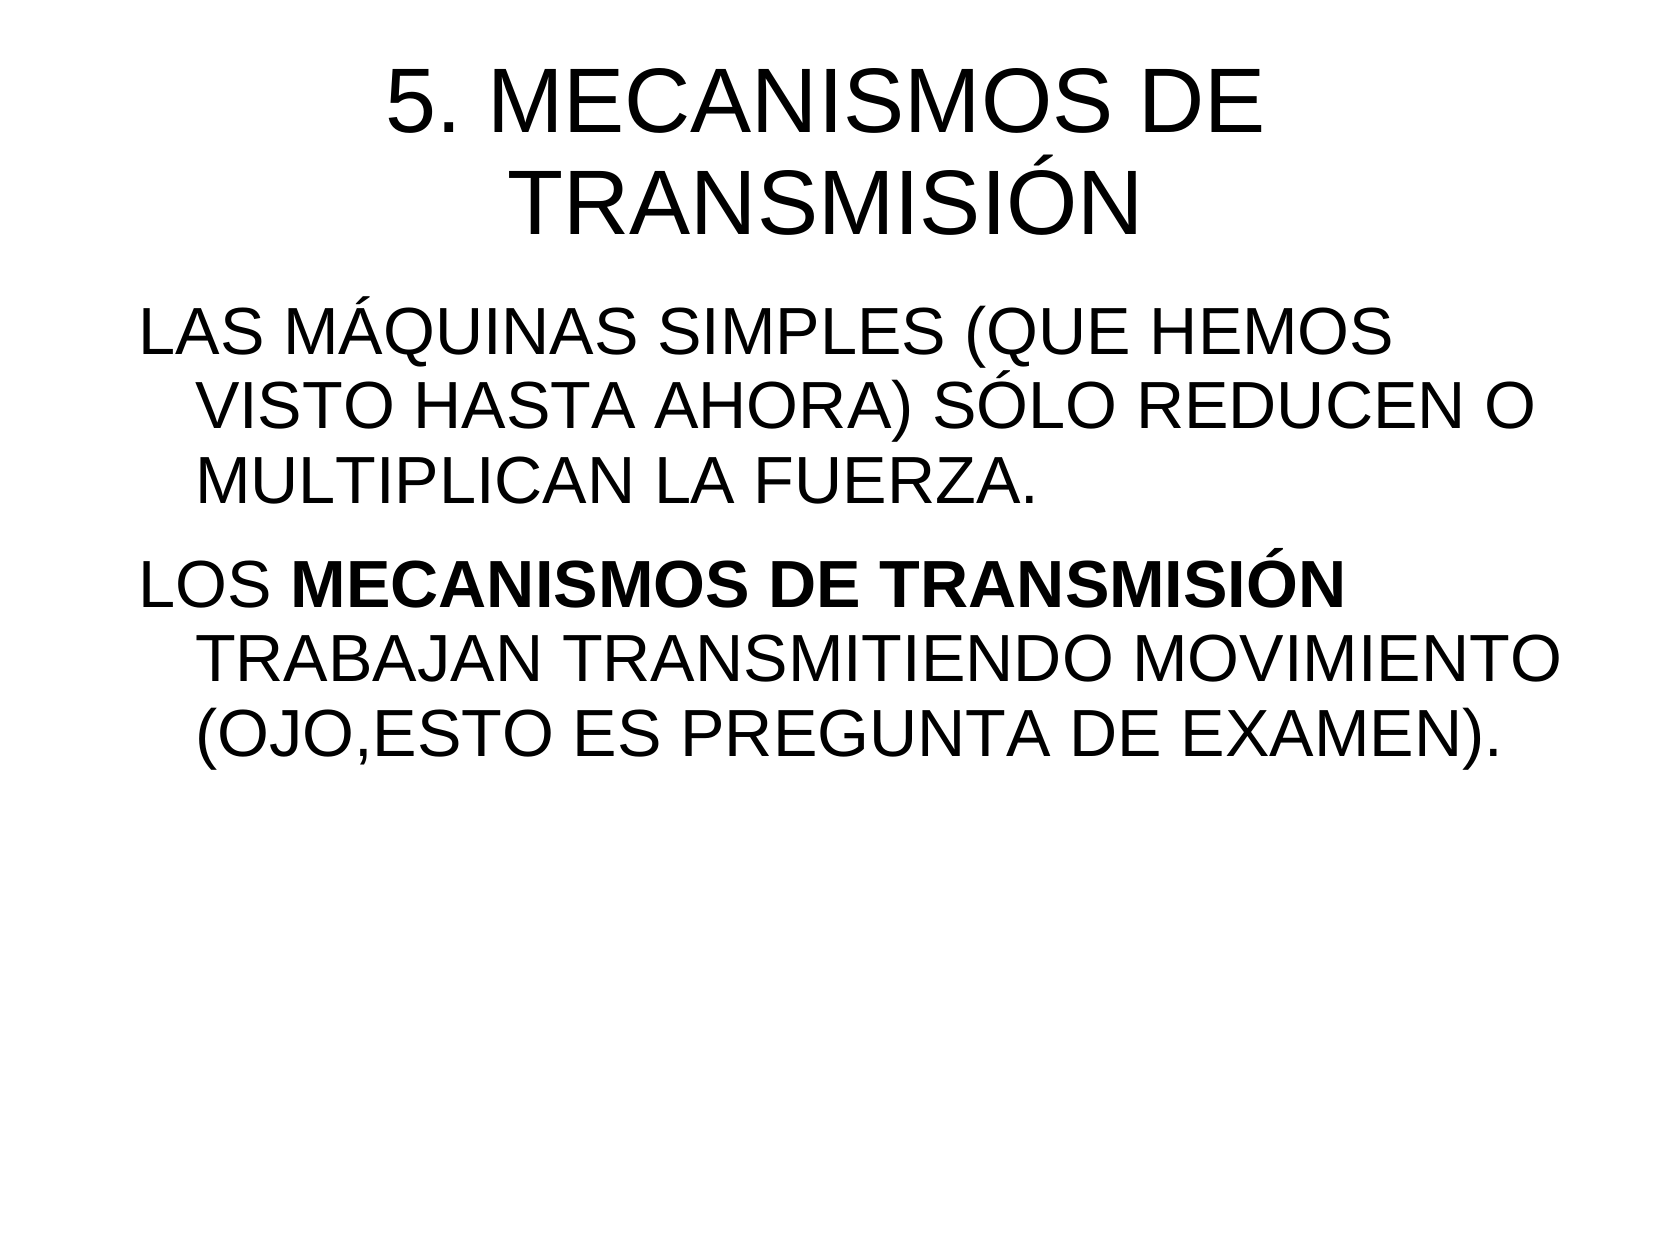

# 5. MECANISMOS DE TRANSMISIÓN
LAS MÁQUINAS SIMPLES (QUE HEMOS VISTO HASTA AHORA) SÓLO REDUCEN O MULTIPLICAN LA FUERZA.
LOS MECANISMOS DE TRANSMISIÓN TRABAJAN TRANSMITIENDO MOVIMIENTO (OJO,ESTO ES PREGUNTA DE EXAMEN).